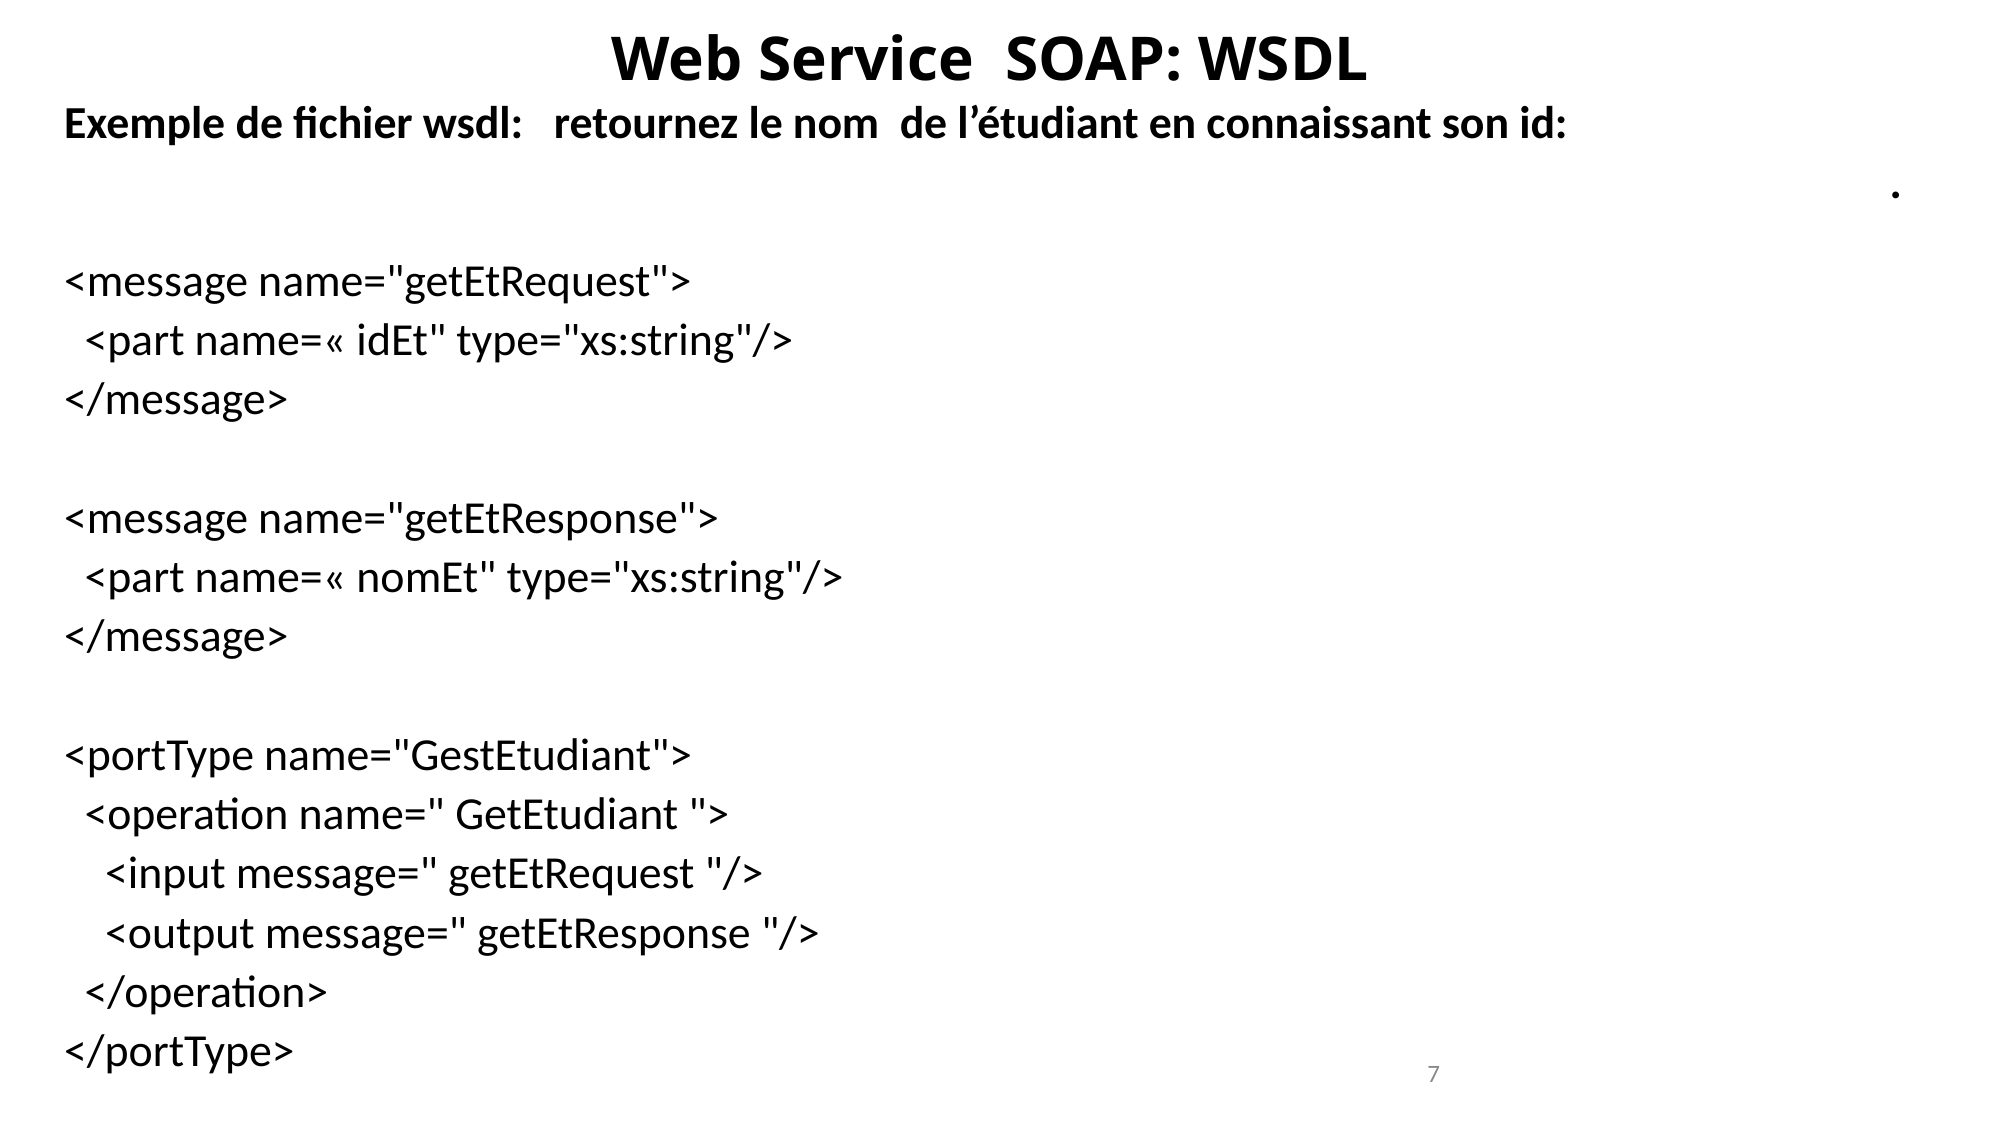

# Web Service SOAP: WSDL
Exemple de fichier wsdl: retournez le nom de l’étudiant en connaissant son id:
 .
<message name="getEtRequest">
 <part name=« idEt" type="xs:string"/>
</message>
<message name="getEtResponse">
 <part name=« nomEt" type="xs:string"/>
</message>
<portType name="GestEtudiant">
 <operation name=" GetEtudiant ">
 <input message=" getEtRequest "/>
 <output message=" getEtResponse "/>
 </operation>
</portType>